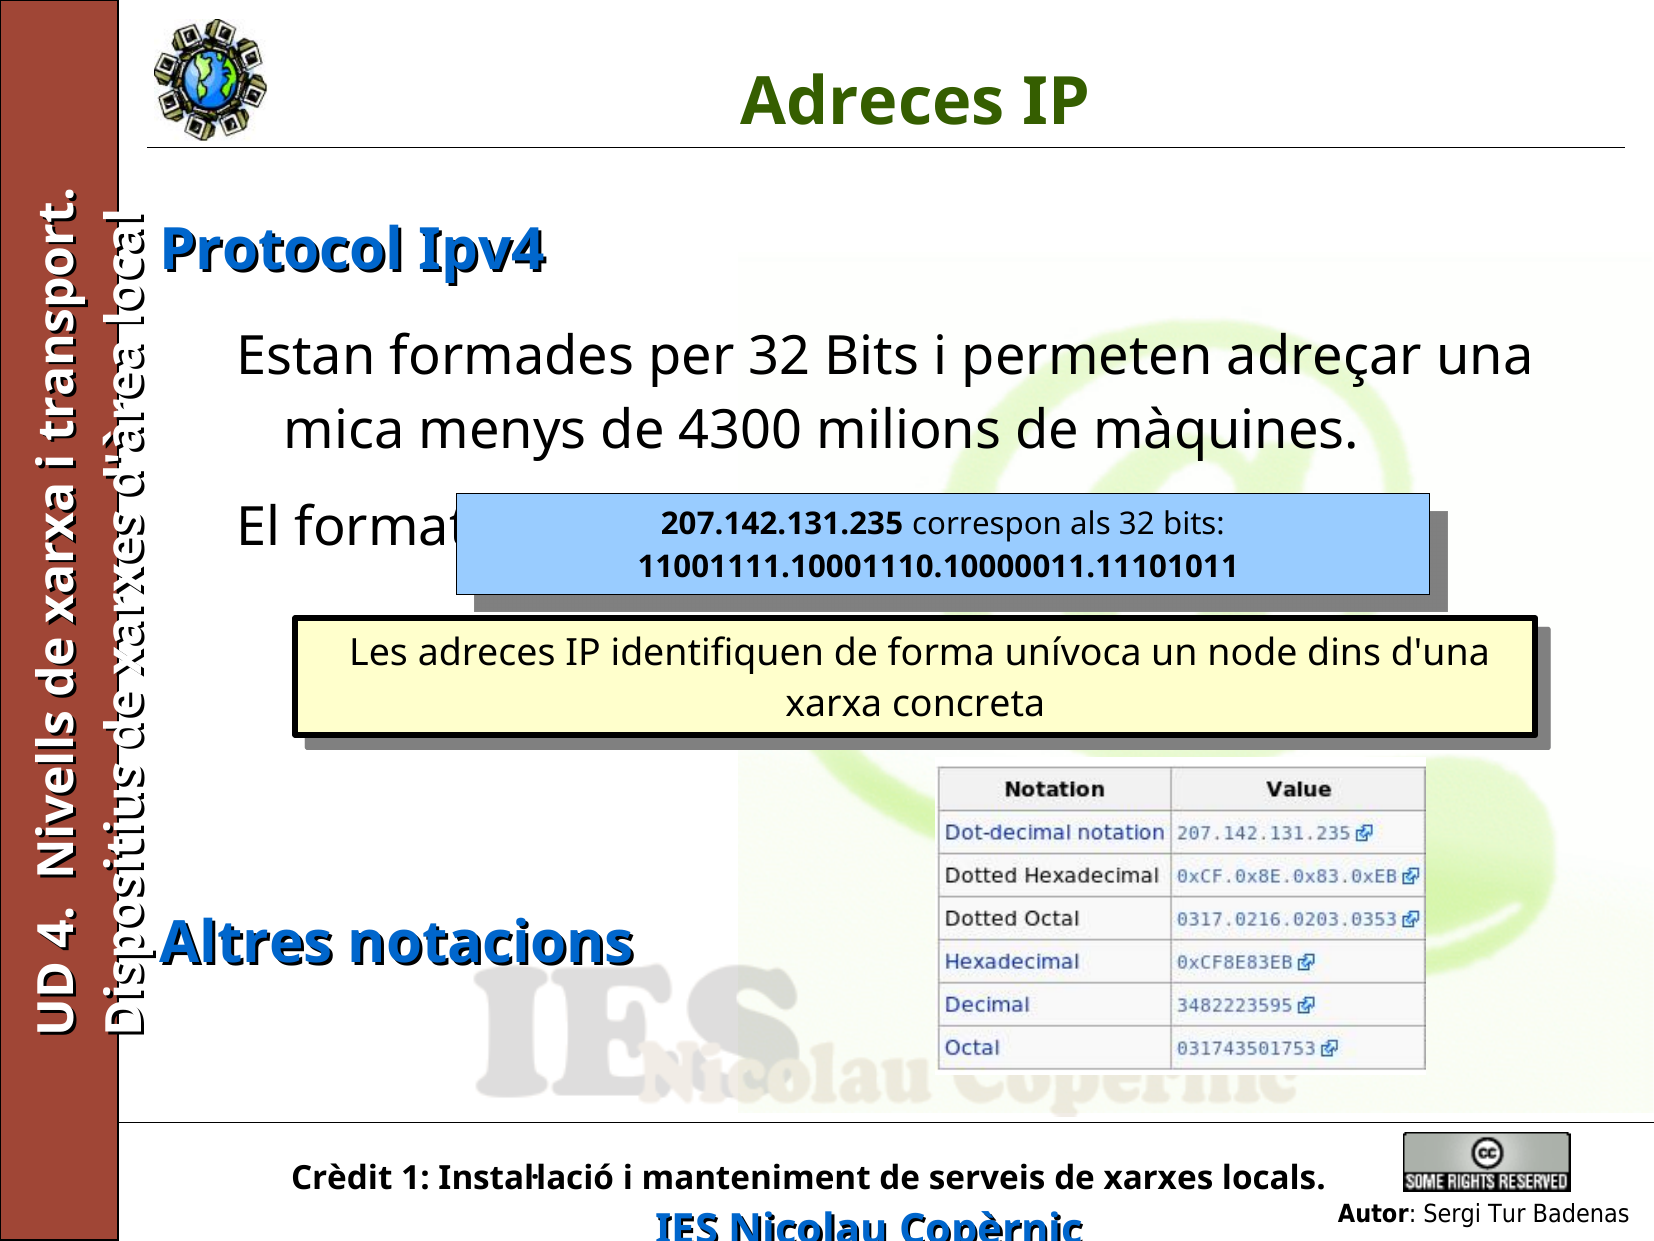

# Adreces IP
Protocol Ipv4
Estan formades per 32 Bits i permeten adreçar una mica menys de 4300 milions de màquines.
El format més comú és el decimal amb punts.
Altres notacions
207.142.131.235 correspon als 32 bits: 11001111.10001110.10000011.11101011
 Les adreces IP identifiquen de forma unívoca un node dins d'una xarxa concreta